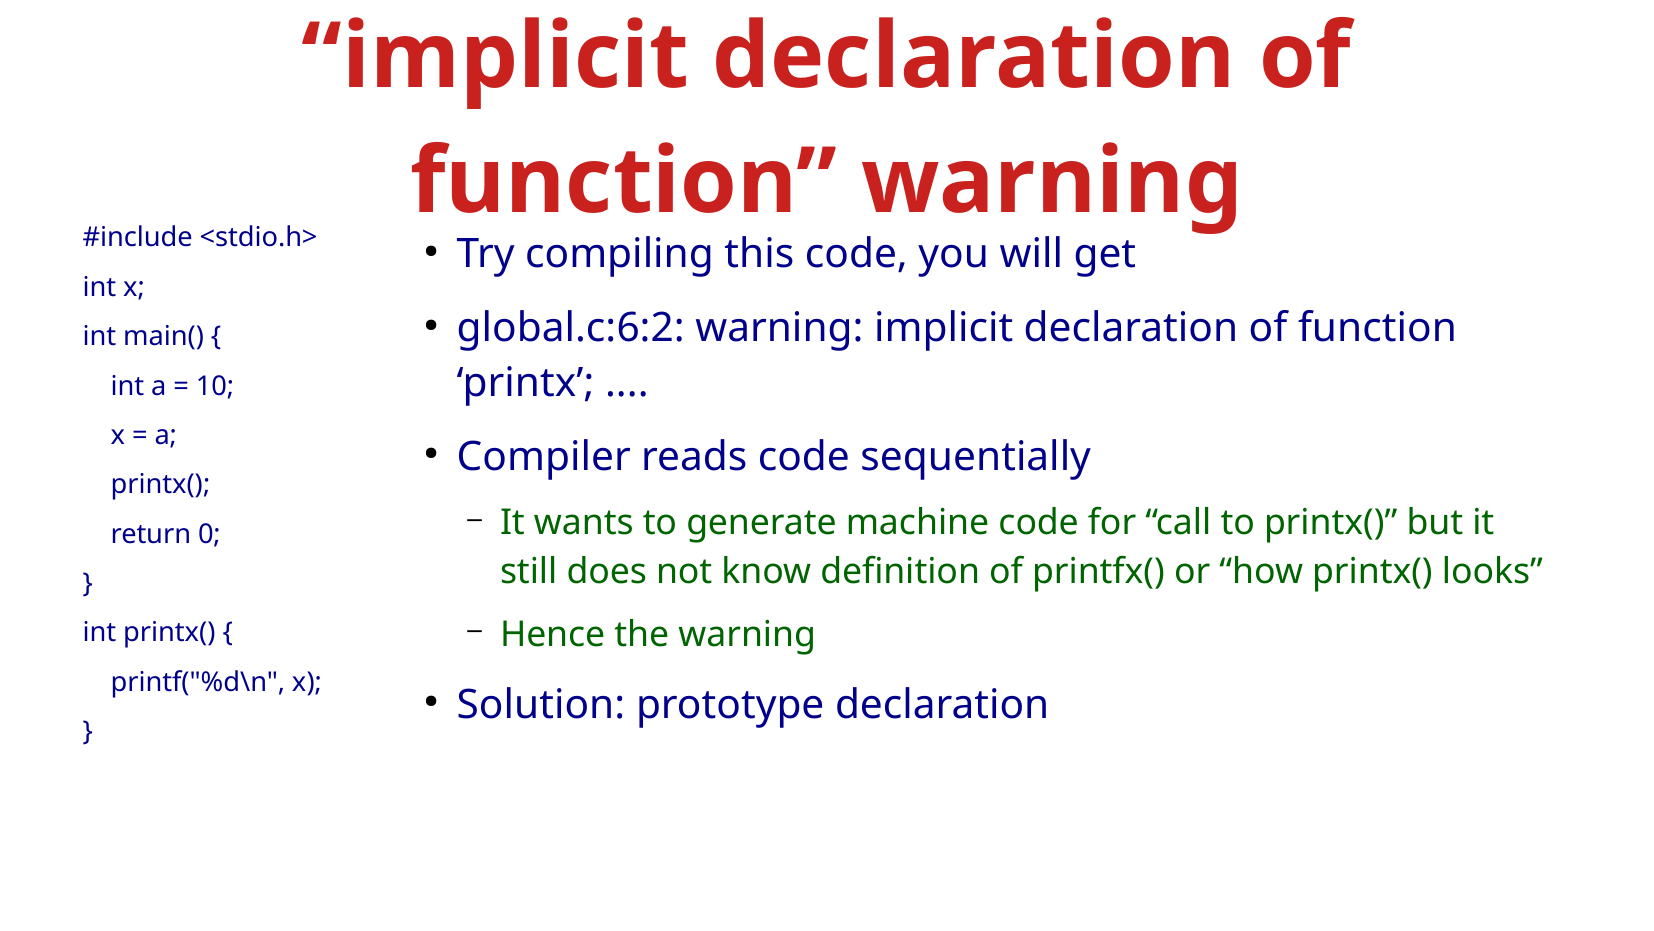

# “implicit declaration of function” warning
#include <stdio.h>
int x;
int main() {
 int a = 10;
 x = a;
 printx();
 return 0;
}
int printx() {
 printf("%d\n", x);
}
Try compiling this code, you will get
global.c:6:2: warning: implicit declaration of function ‘printx’; ....
Compiler reads code sequentially
It wants to generate machine code for “call to printx()” but it still does not know definition of printfx() or “how printx() looks”
Hence the warning
Solution: prototype declaration